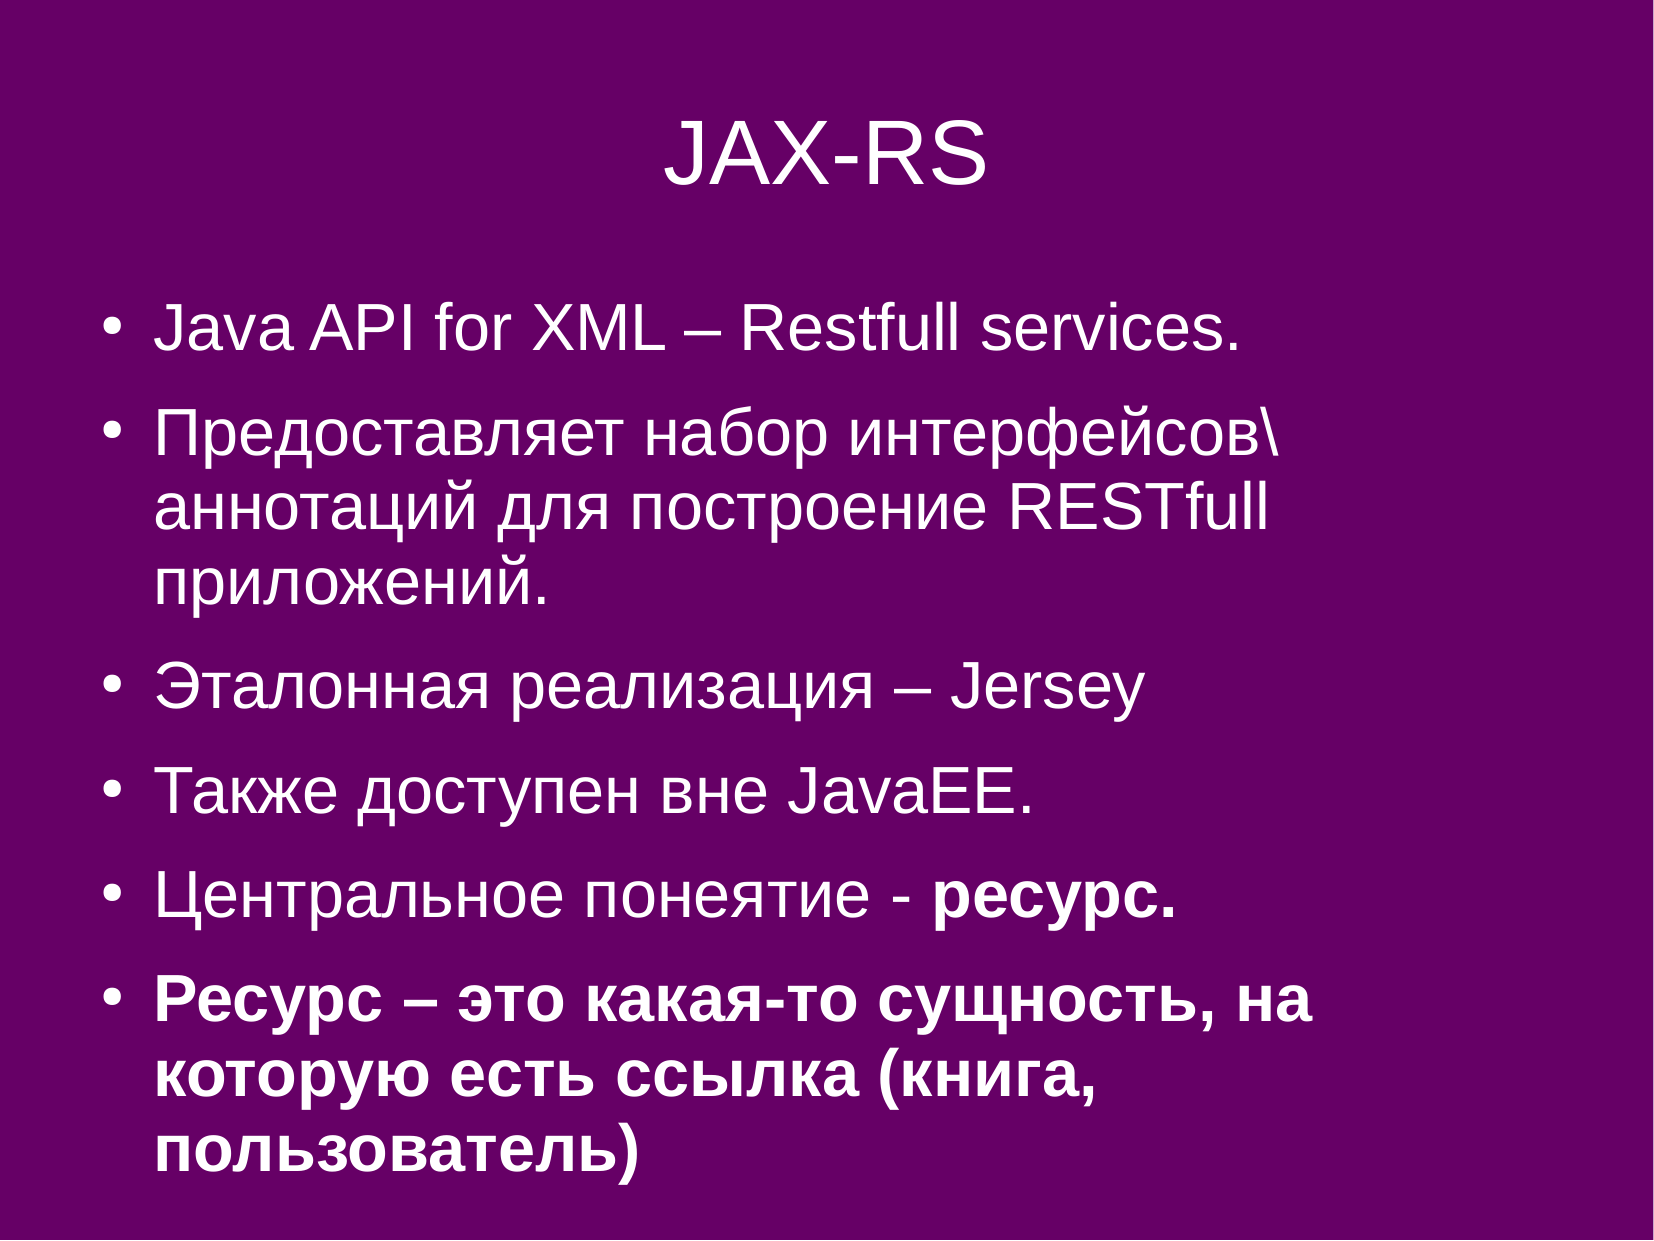

# JAX-RS
Java API for XML – Restfull services.
Предоставляет набор интерфейсов\аннотаций для построение RESTfull приложений.
Эталонная реализация – Jersey
Также доступен вне JavaEE.
Центральное понеятие - ресурс.
Ресурс – это какая-то сущность, на которую есть ссылка (книга, пользователь)